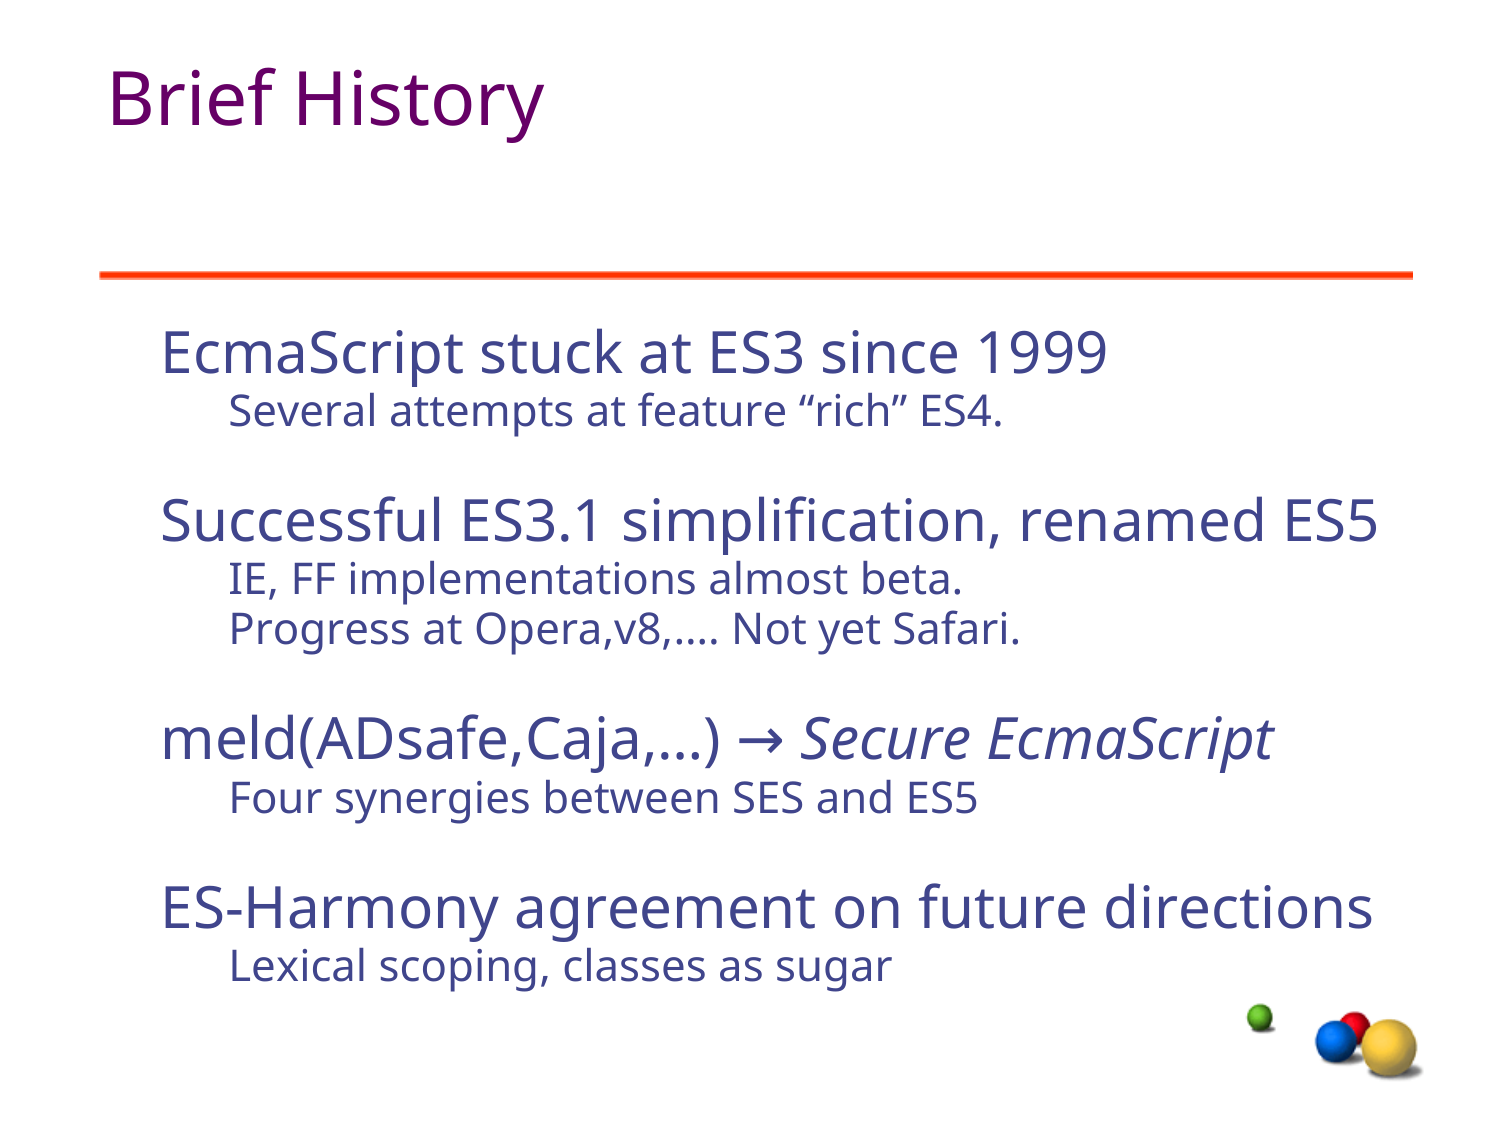

# Brief History
EcmaScript stuck at ES3 since 1999
Several attempts at feature “rich” ES4.
Successful ES3.1 simplification, renamed ES5
IE, FF implementations almost beta.
Progress at Opera,v8,…. Not yet Safari.
meld(ADsafe,Caja,…) → Secure EcmaScript
Four synergies between SES and ES5
ES-Harmony agreement on future directions
Lexical scoping, classes as sugar